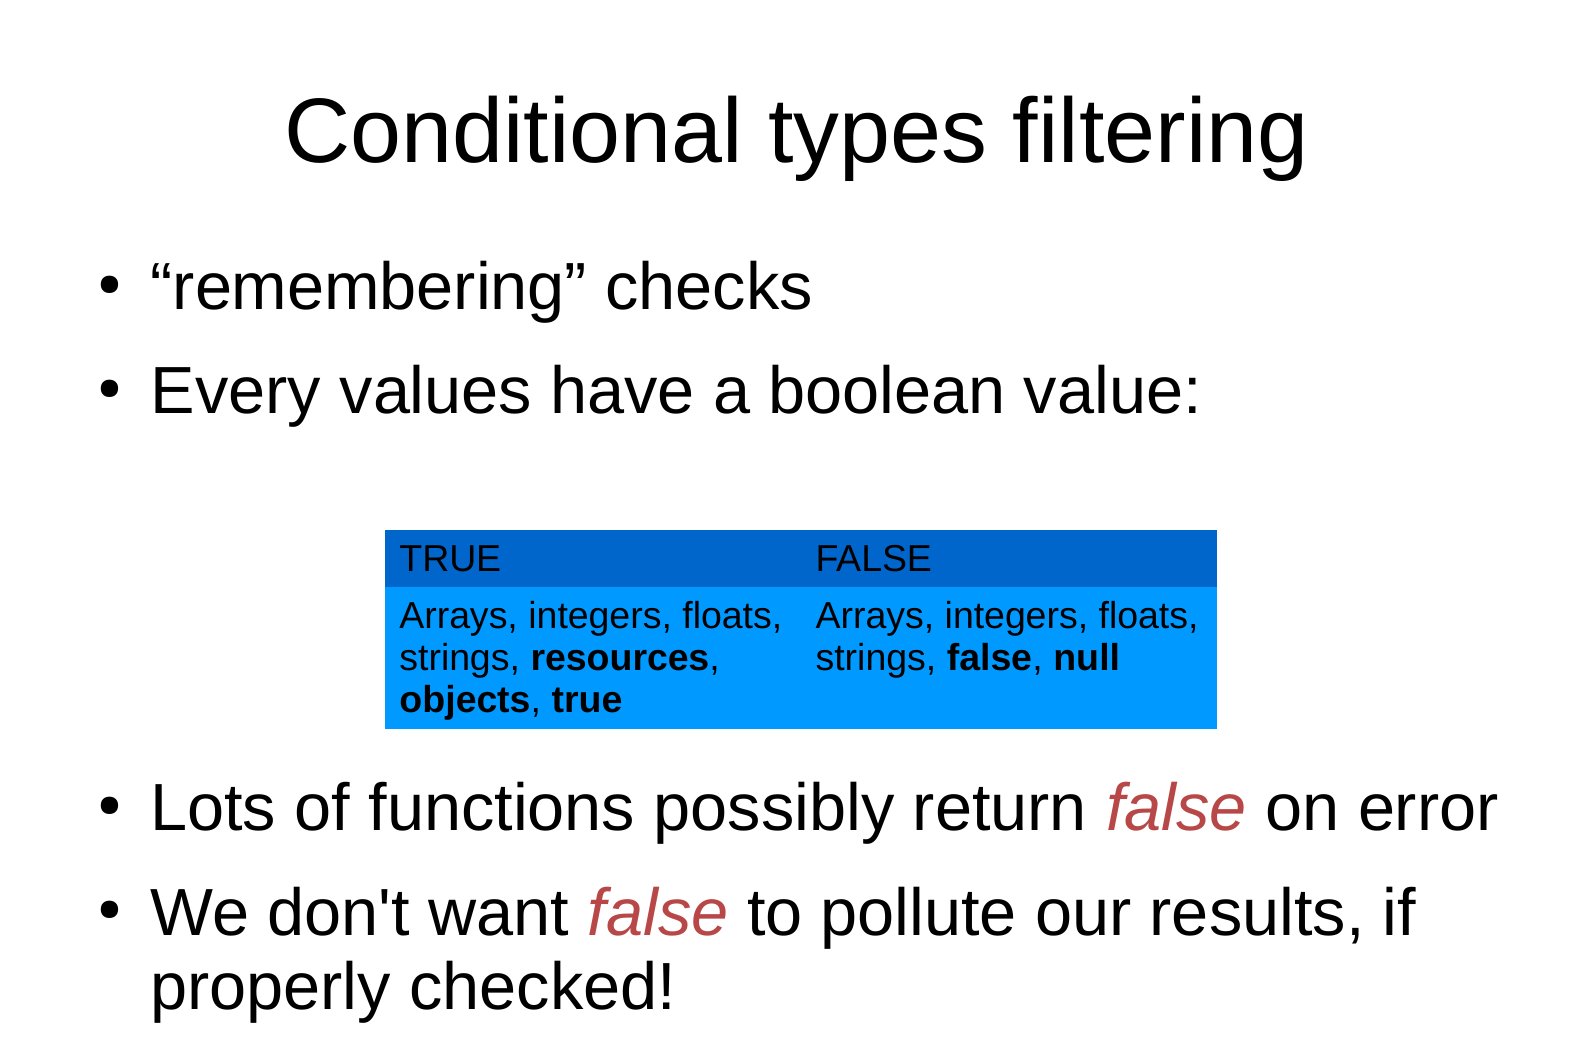

# Conditional types filtering
“remembering” checks
Every values have a boolean value:
Lots of functions possibly return false on error
We don't want false to pollute our results, if properly checked!
| TRUE | FALSE |
| --- | --- |
| Arrays, integers, floats, strings, resources, objects, true | Arrays, integers, floats, strings, false, null |